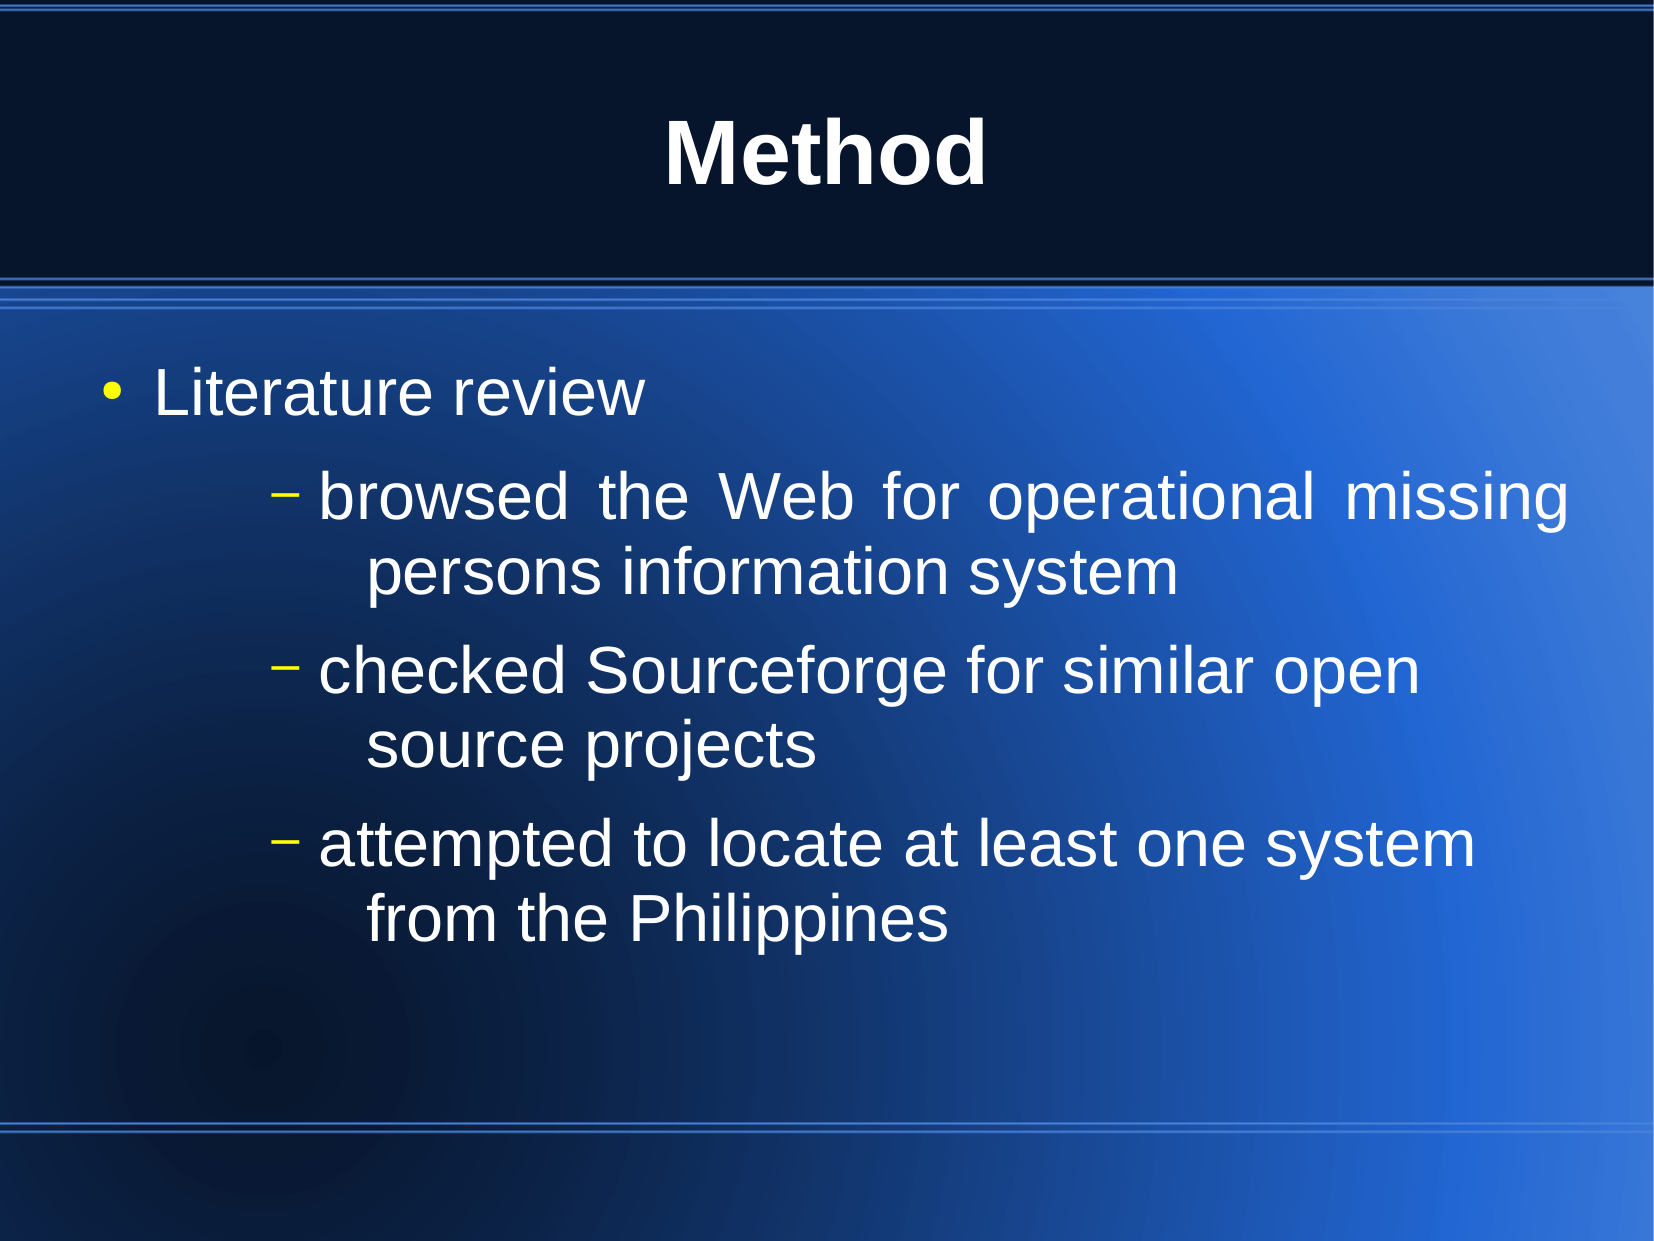

# Method
Literature review
browsed the Web for operational missing persons information system
checked Sourceforge for similar open source projects
attempted to locate at least one system from the Philippines